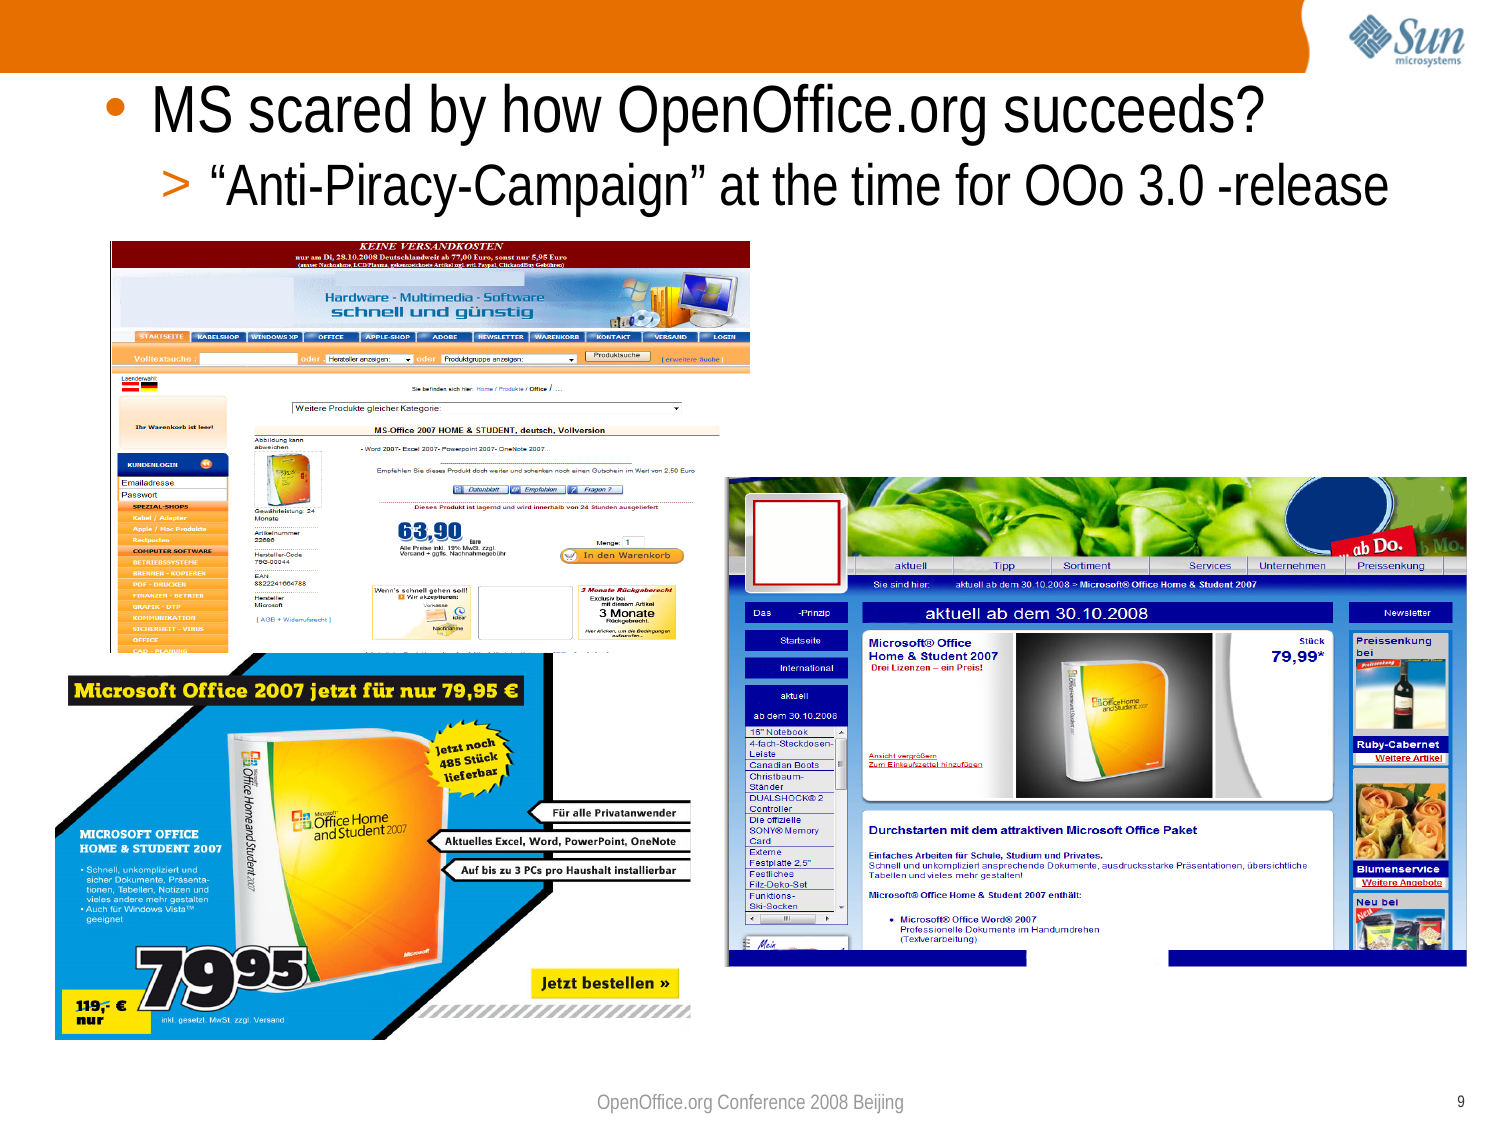

# MS scared by how OpenOffice.org succeeds?
“Anti-Piracy-Campaign” at the time for OOo 3.0 -release